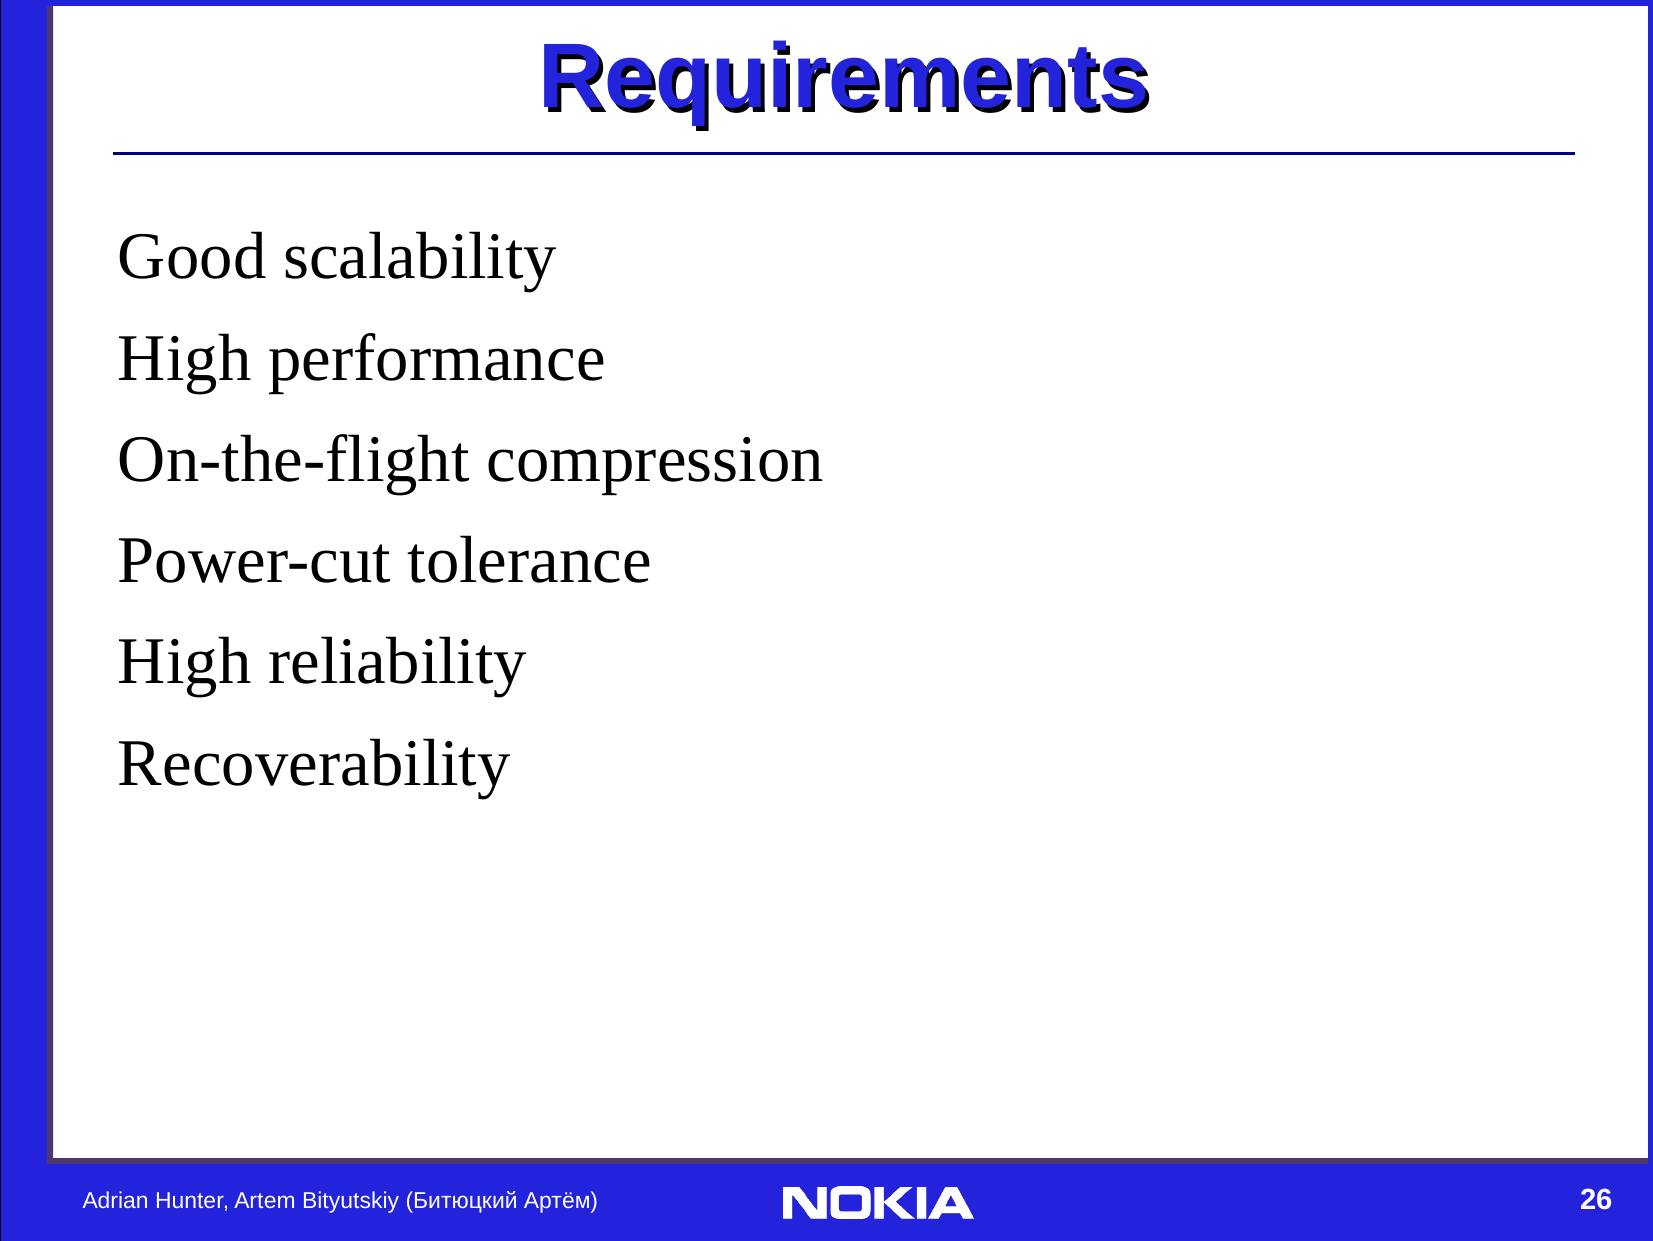

# Requirements
Good scalability
High performance
On-the-flight compression
Power-cut tolerance
High reliability
Recoverability
26